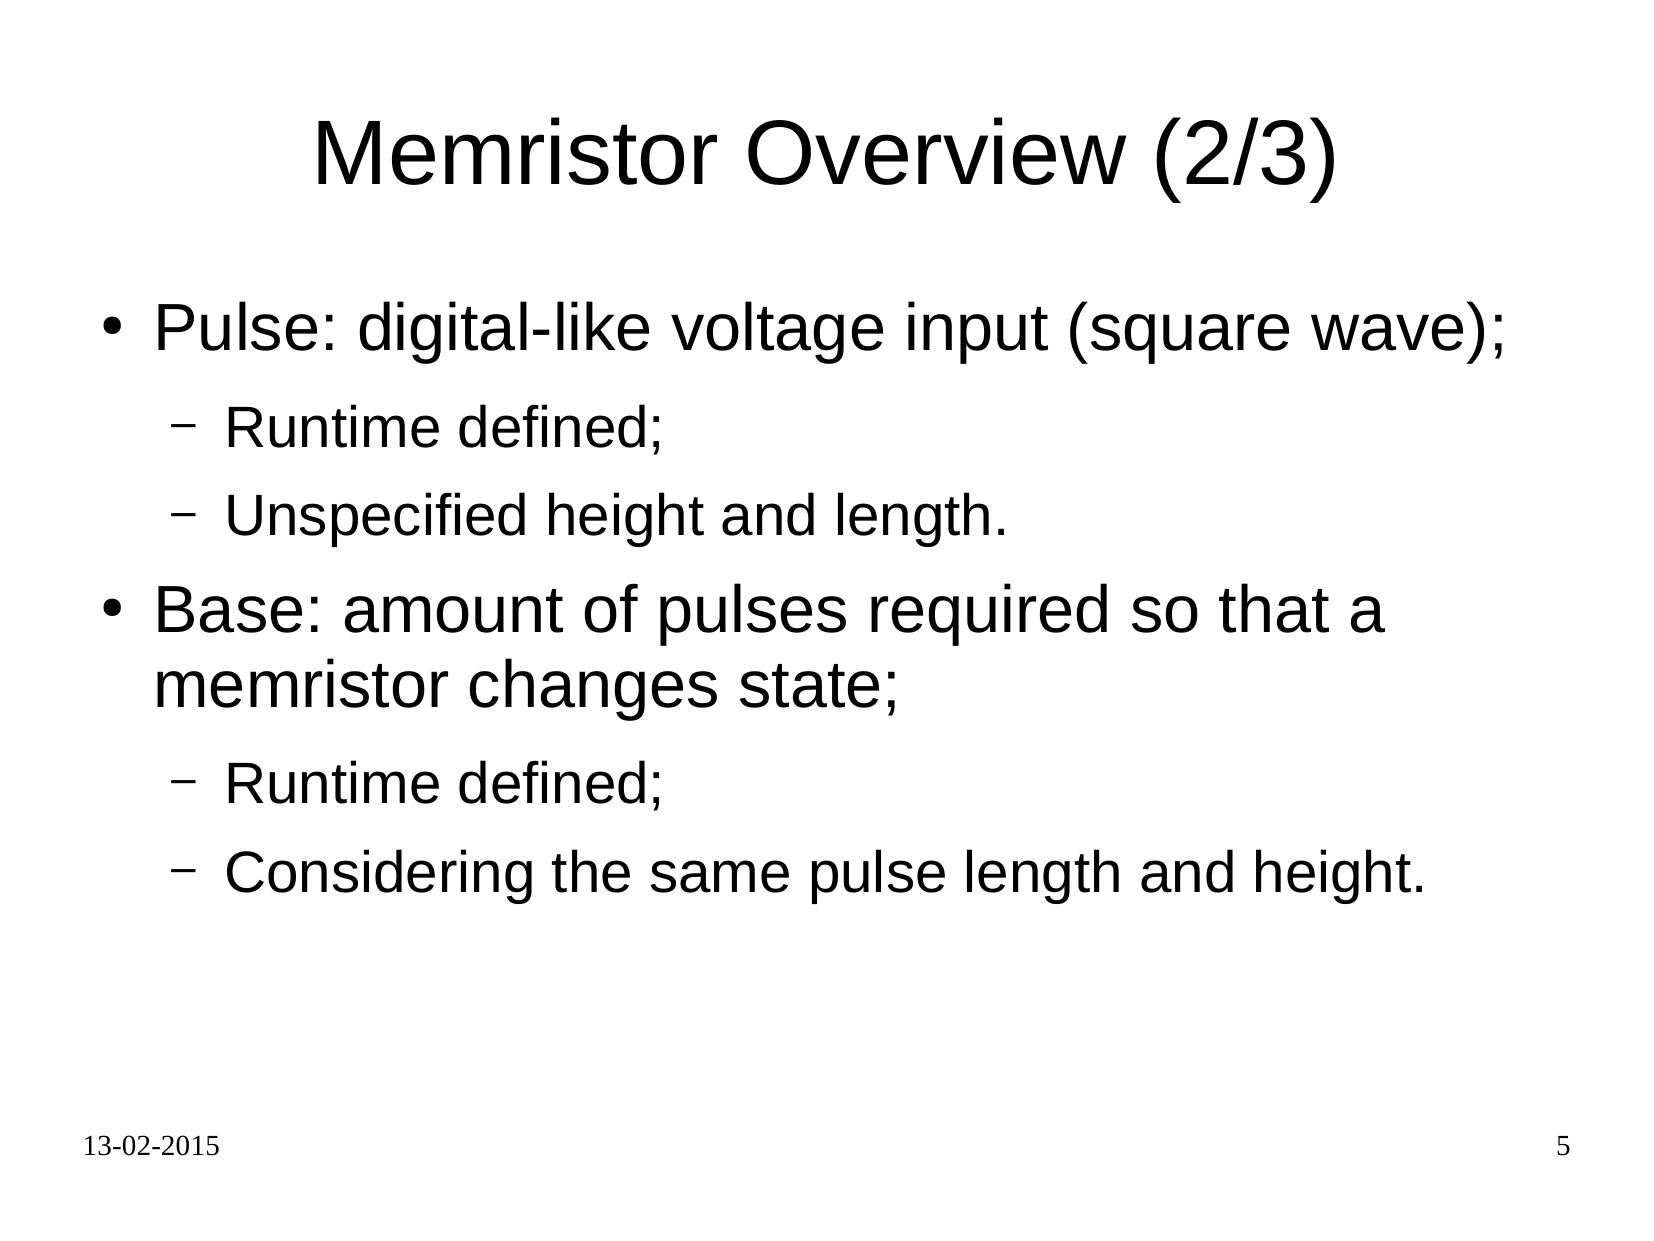

# Memristor Overview (2/3)
Pulse: digital-like voltage input (square wave);
Runtime defined;
Unspecified height and length.
Base: amount of pulses required so that a memristor changes state;
Runtime defined;
Considering the same pulse length and height.
13-02-2015
5